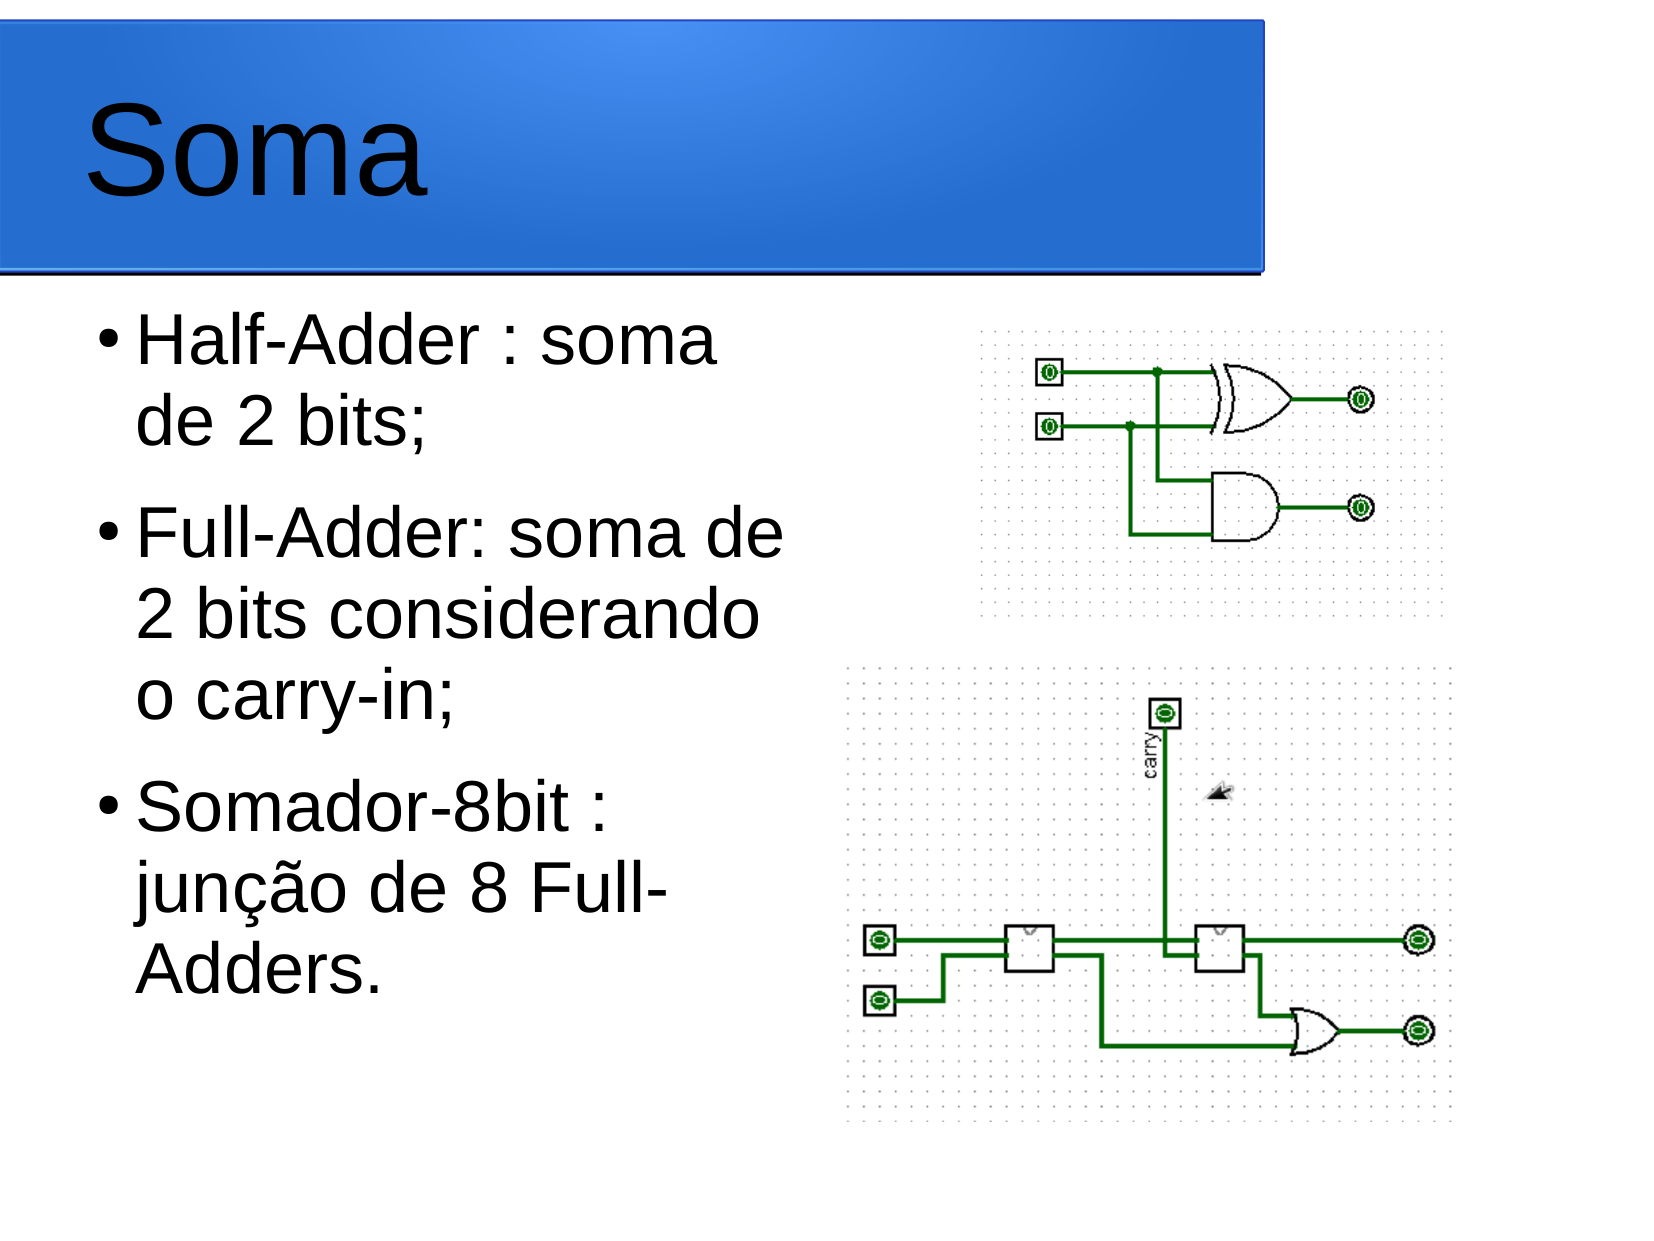

# Soma
Half-Adder : soma de 2 bits;
Full-Adder: soma de 2 bits considerando o carry-in;
Somador-8bit : junção de 8 Full-Adders.